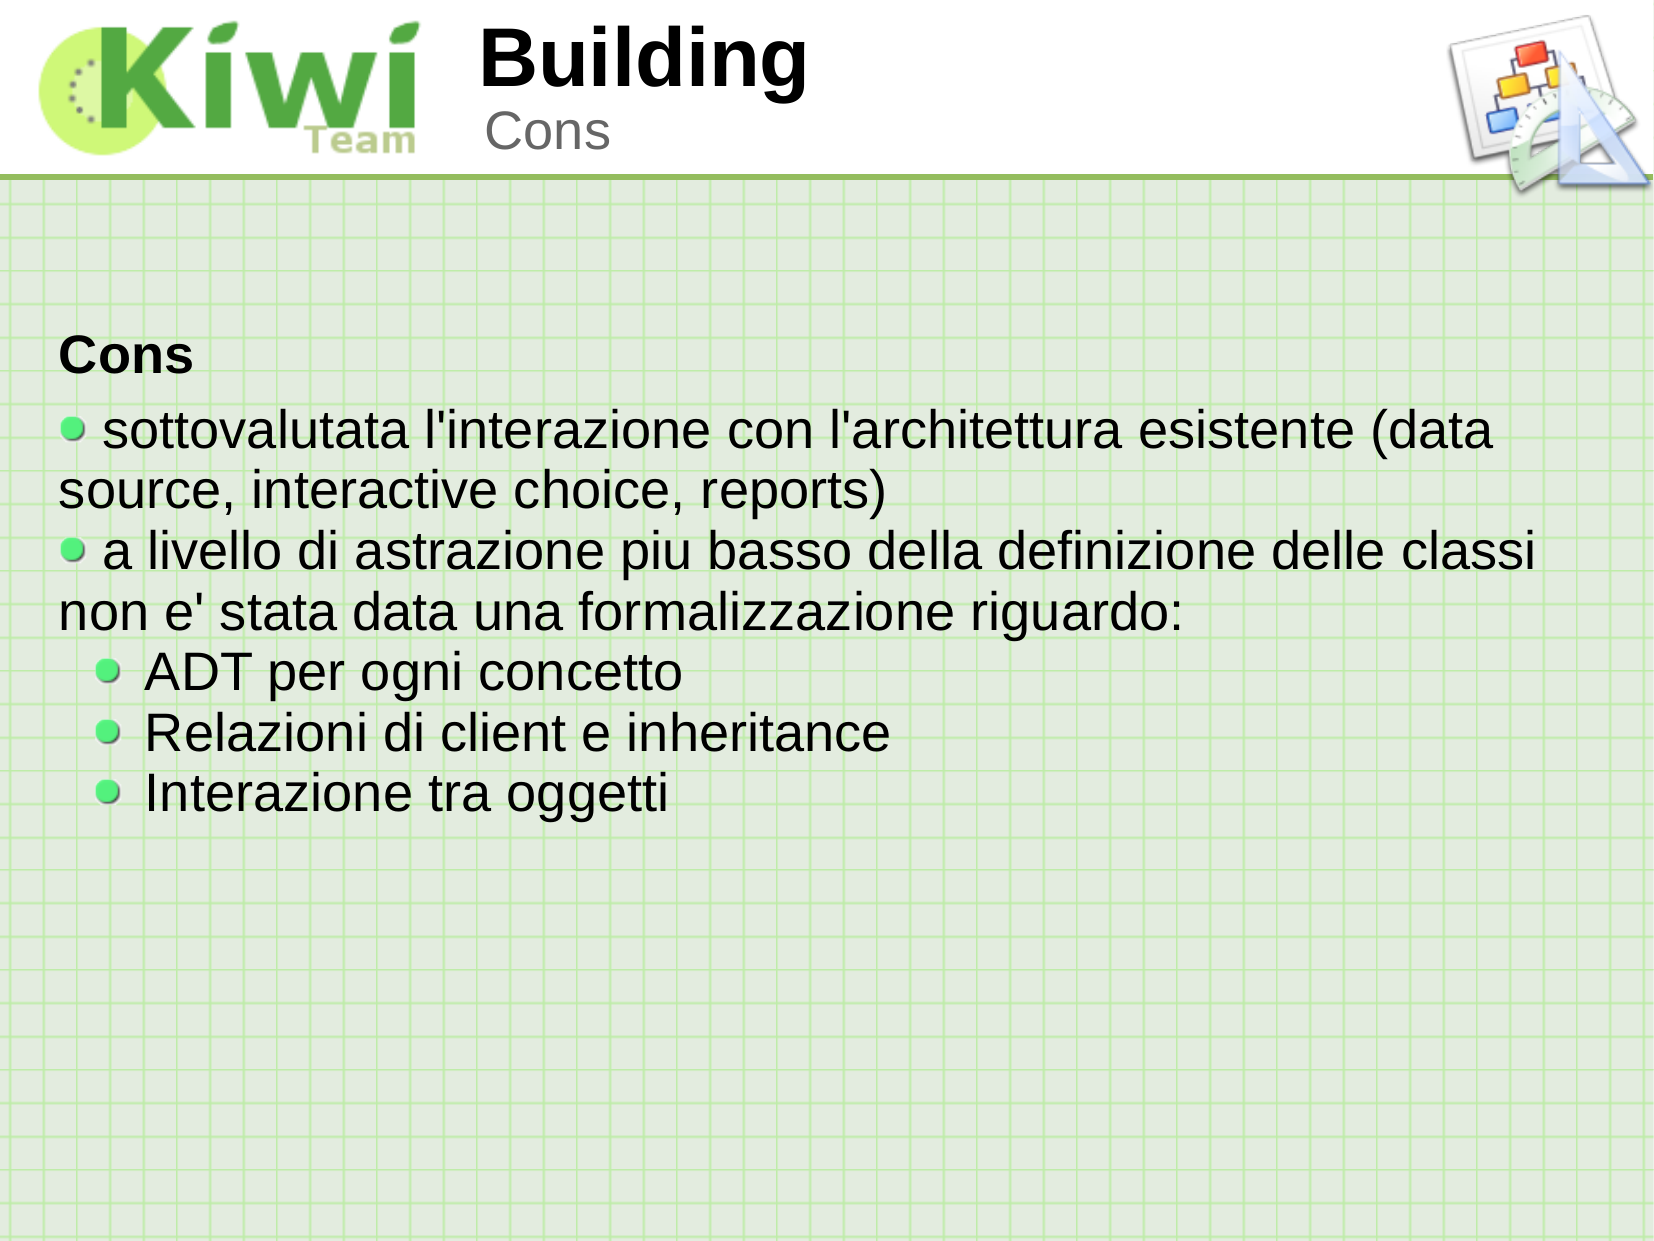

# Building
Cons
Cons
 sottovalutata l'interazione con l'architettura esistente (data source, interactive choice, reports)
 a livello di astrazione piu basso della definizione delle classi non e' stata data una formalizzazione riguardo:
 ADT per ogni concetto
 Relazioni di client e inheritance
 Interazione tra oggetti